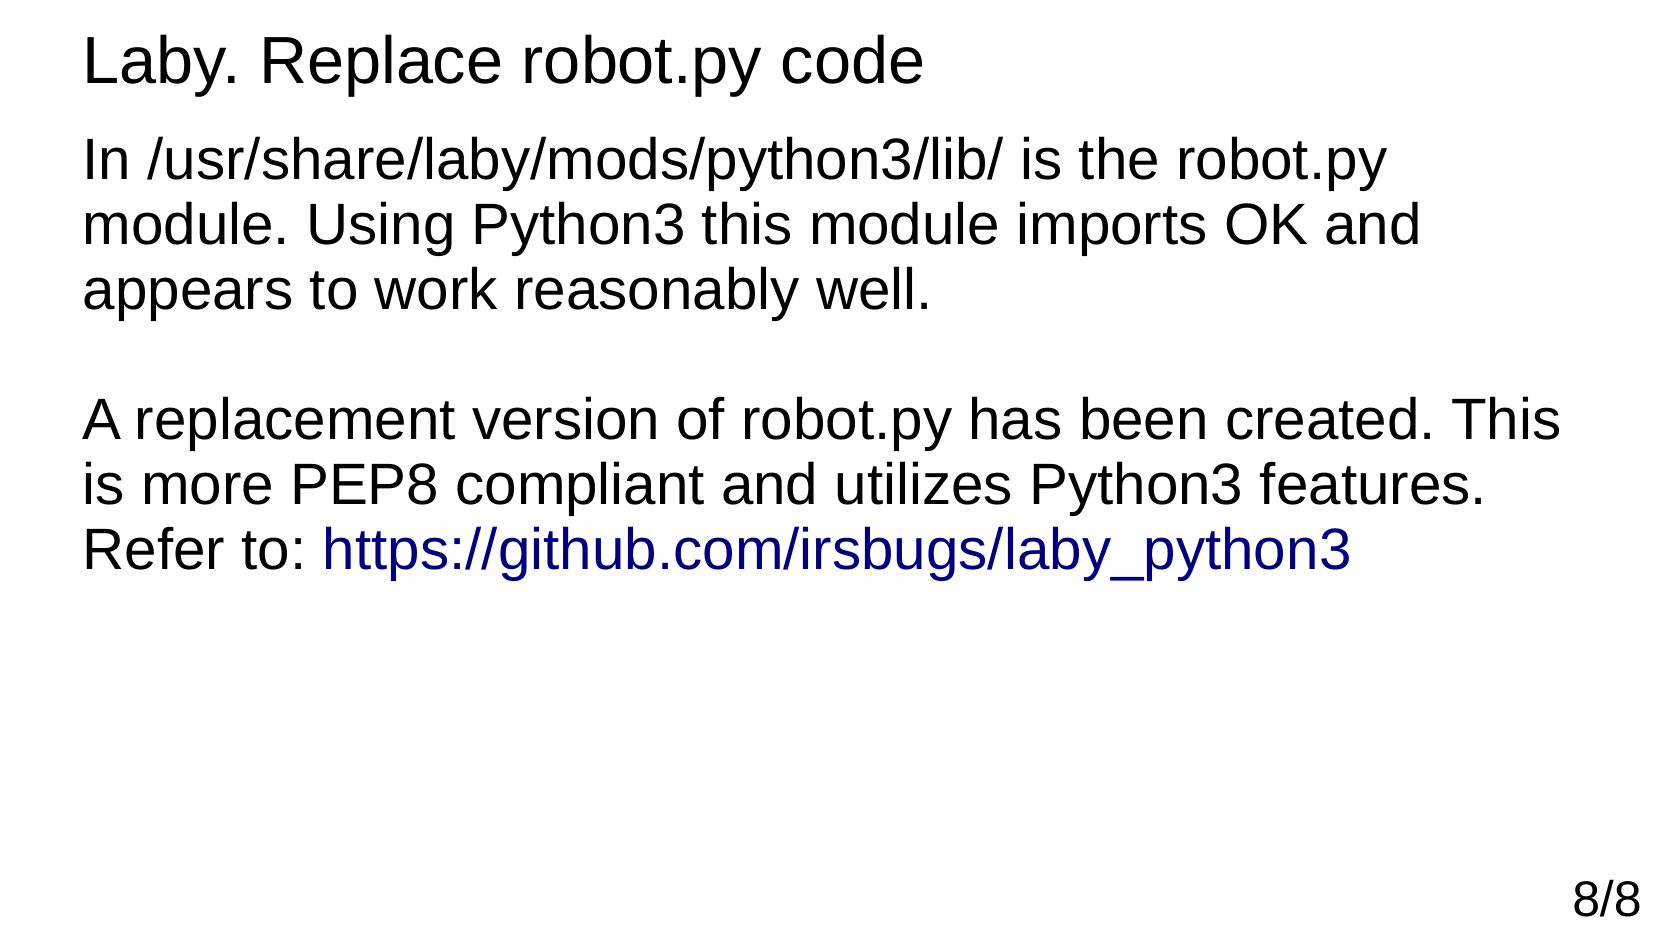

# Laby. Replace robot.py code
In /usr/share/laby/mods/python3/lib/ is the robot.py module. Using Python3 this module imports OK and
appears to work reasonably well.
A replacement version of robot.py has been created. This is more PEP8 compliant and utilizes Python3 features.
Refer to: https://github.com/irsbugs/laby_python3
8/8